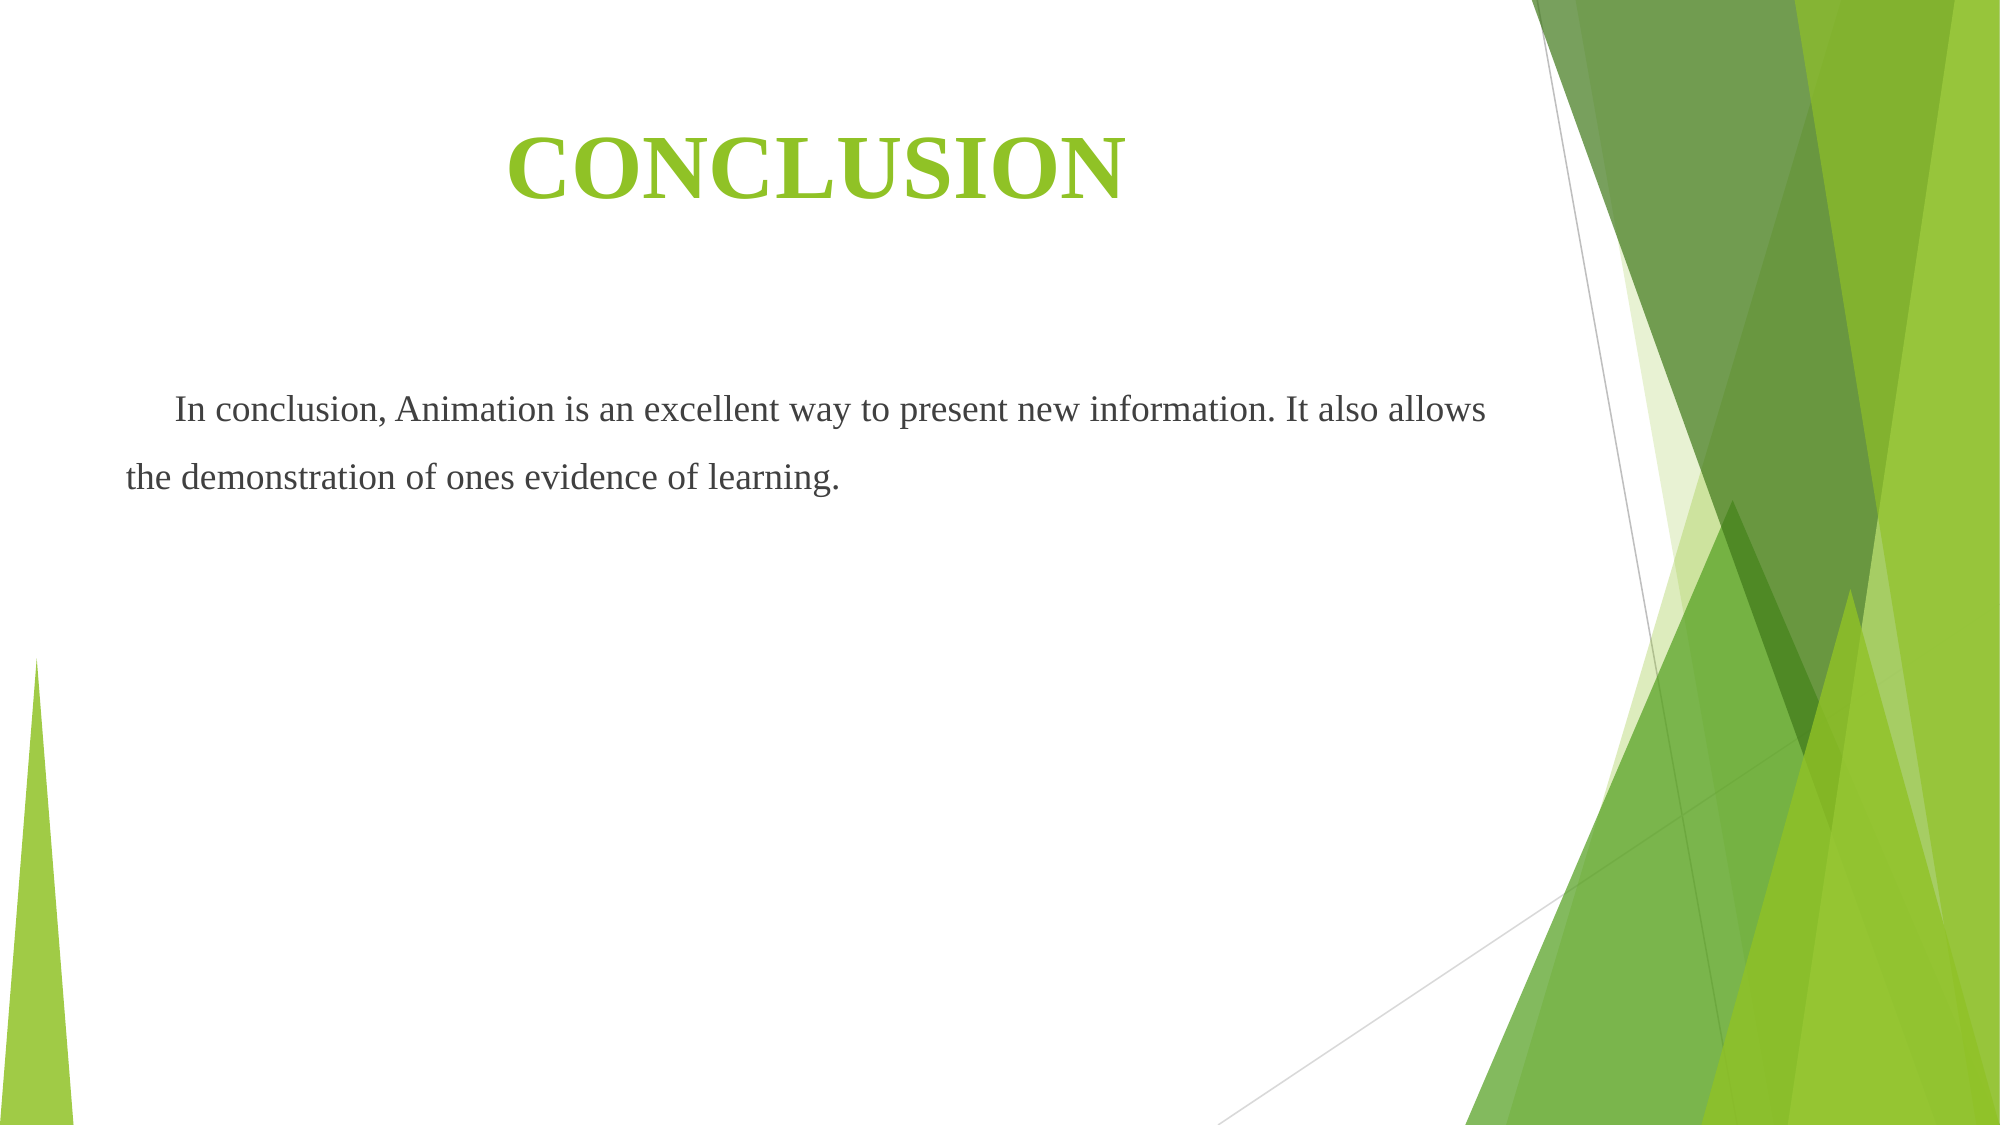

# CONCLUSION
 In conclusion, Animation is an excellent way to present new information. It also allows the demonstration of ones evidence of learning.